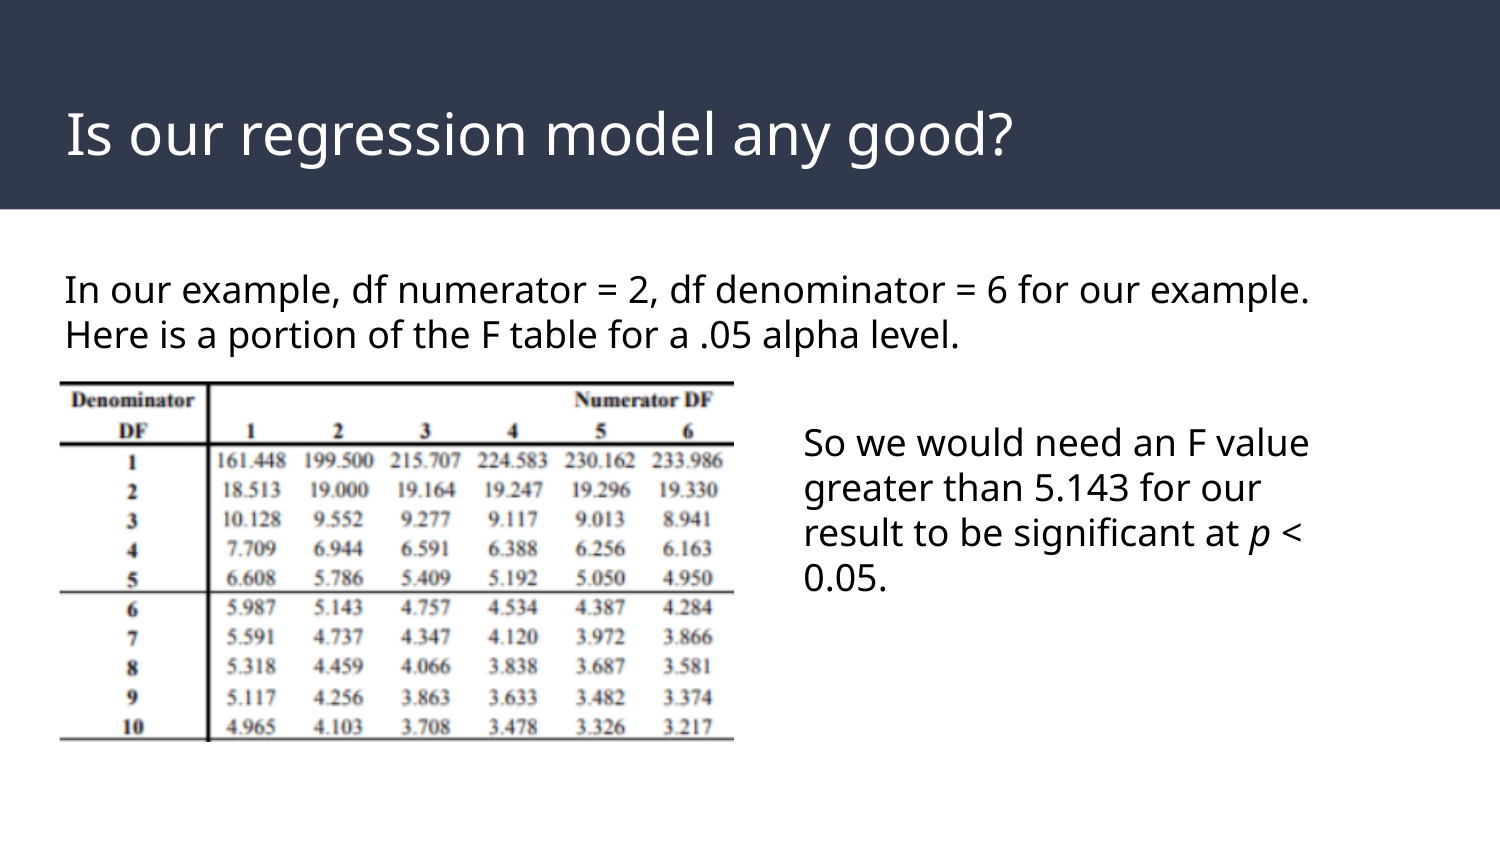

# Is our regression model any good?
In our example, df numerator = 2, df denominator = 6 for our example. Here is a portion of the F table for a .05 alpha level.
So we would need an F value greater than 5.143 for our result to be significant at p < 0.05.